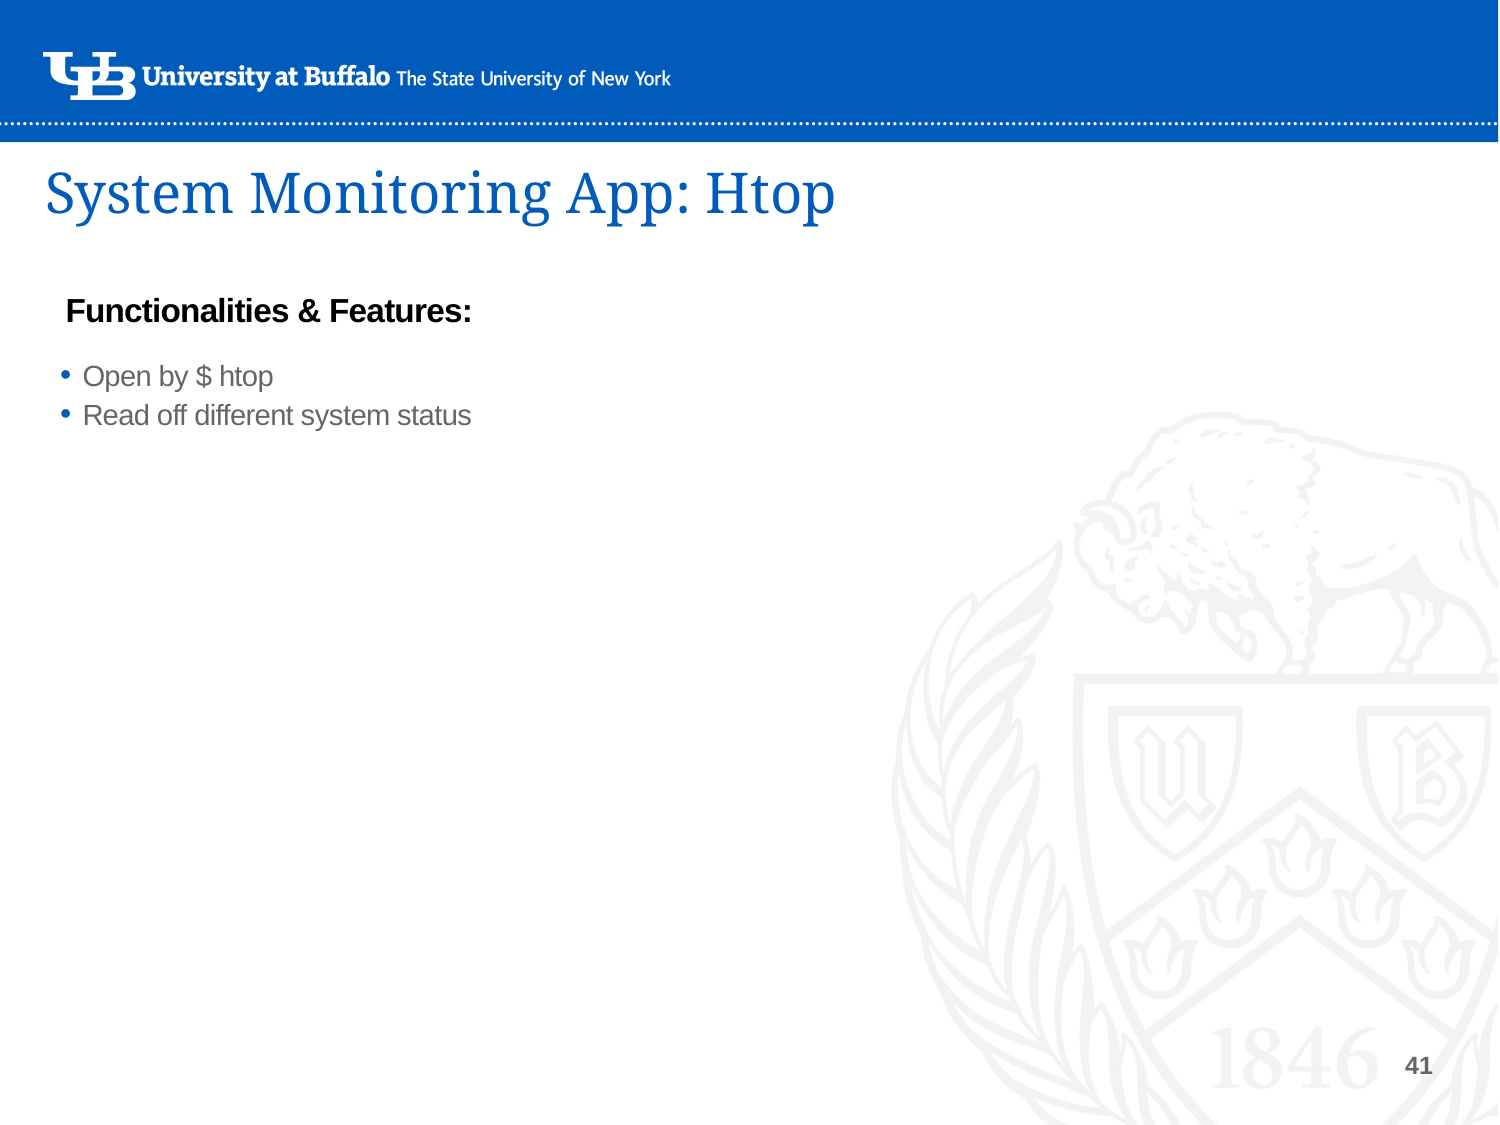

# System Monitoring App: Htop
Functionalities & Features:
Open by $ htop
Read off different system status